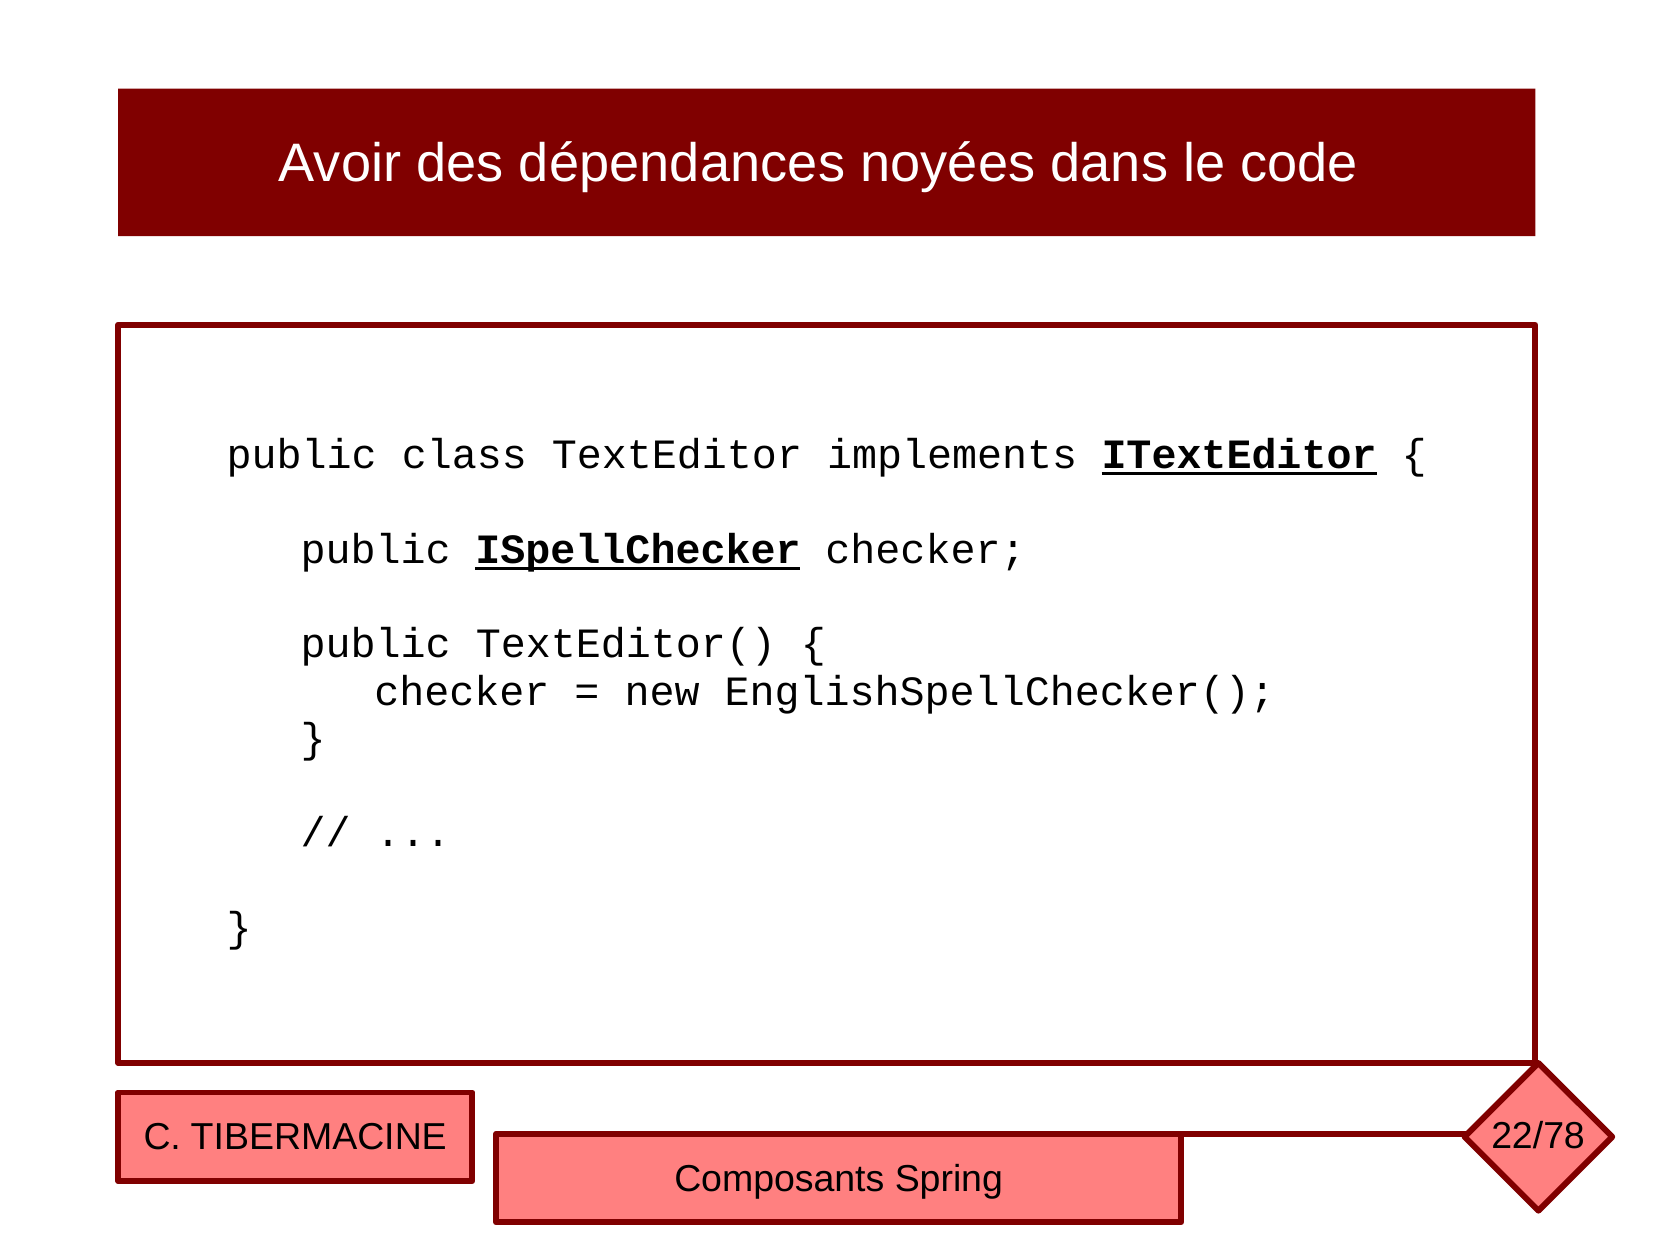

Avoir des dépendances noyées dans le code
public class TextEditor implements ITextEditor {
	public ISpellChecker checker;
	public TextEditor() {
		checker = new EnglishSpellChecker();
	}
	// ...
}
C. TIBERMACINE
Composants Spring